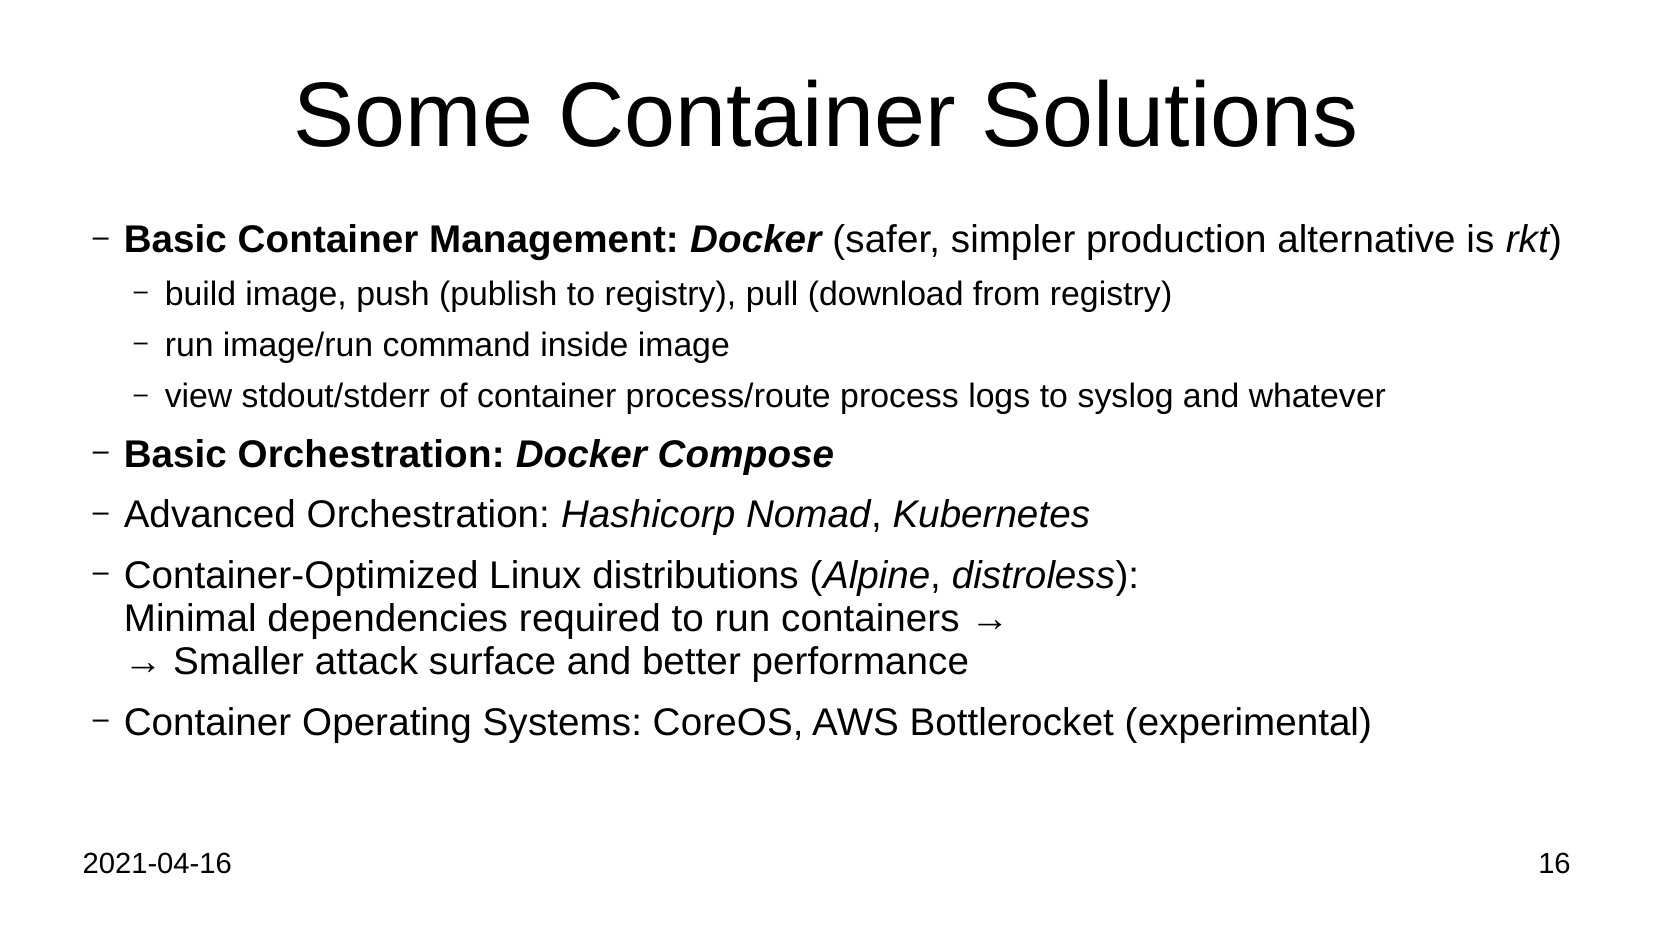

# Some Container Solutions
Basic Container Management: Docker (safer, simpler production alternative is rkt)
build image, push (publish to registry), pull (download from registry)
run image/run command inside image
view stdout/stderr of container process/route process logs to syslog and whatever
Basic Orchestration: Docker Compose
Advanced Orchestration: Hashicorp Nomad, Kubernetes
Container-Optimized Linux distributions (Alpine, distroless):
Minimal dependencies required to run containers →
→ Smaller attack surface and better performance
Container Operating Systems: CoreOS, AWS Bottlerocket (experimental)
2021-04-16
16